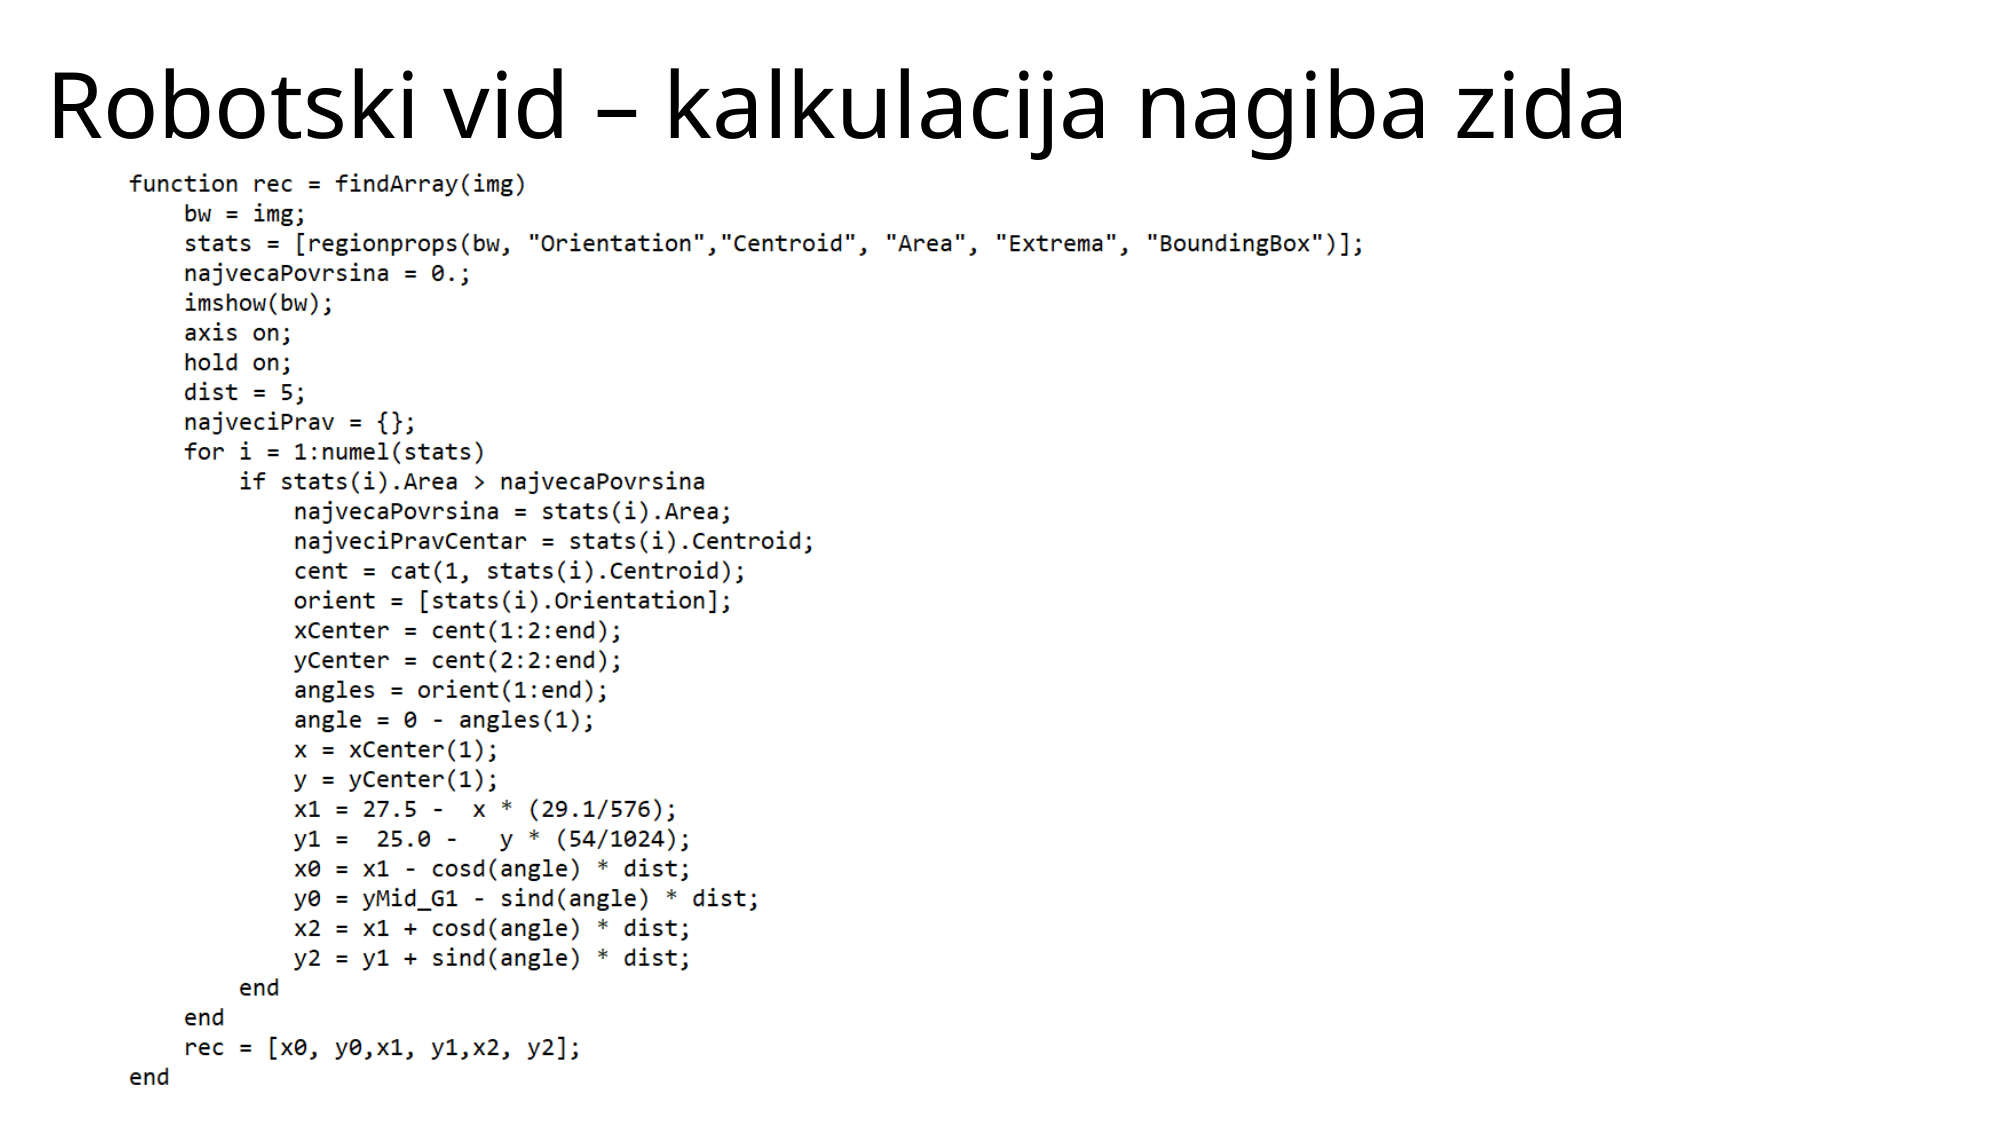

# Robotski vid – kalkulacija nagiba zida